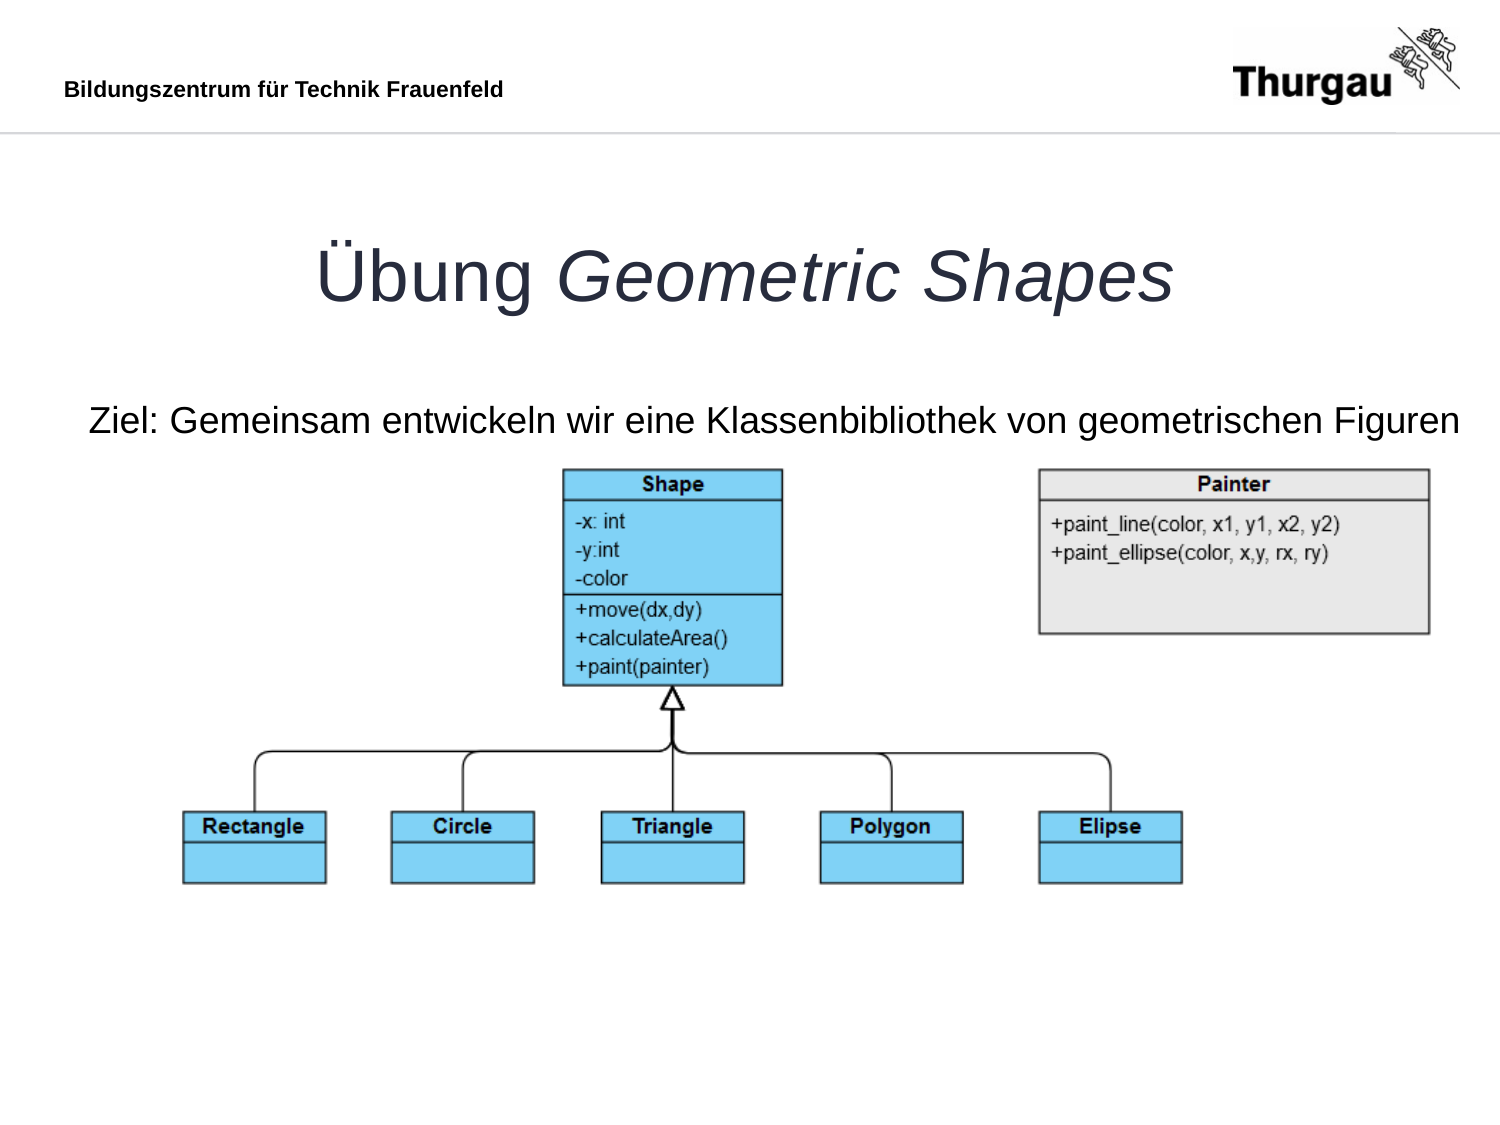

Bildungszentrum für Technik Frauenfeld
Übung Geometric Shapes
Ziel: Gemeinsam entwickeln wir eine Klassenbibliothek von geometrischen Figuren